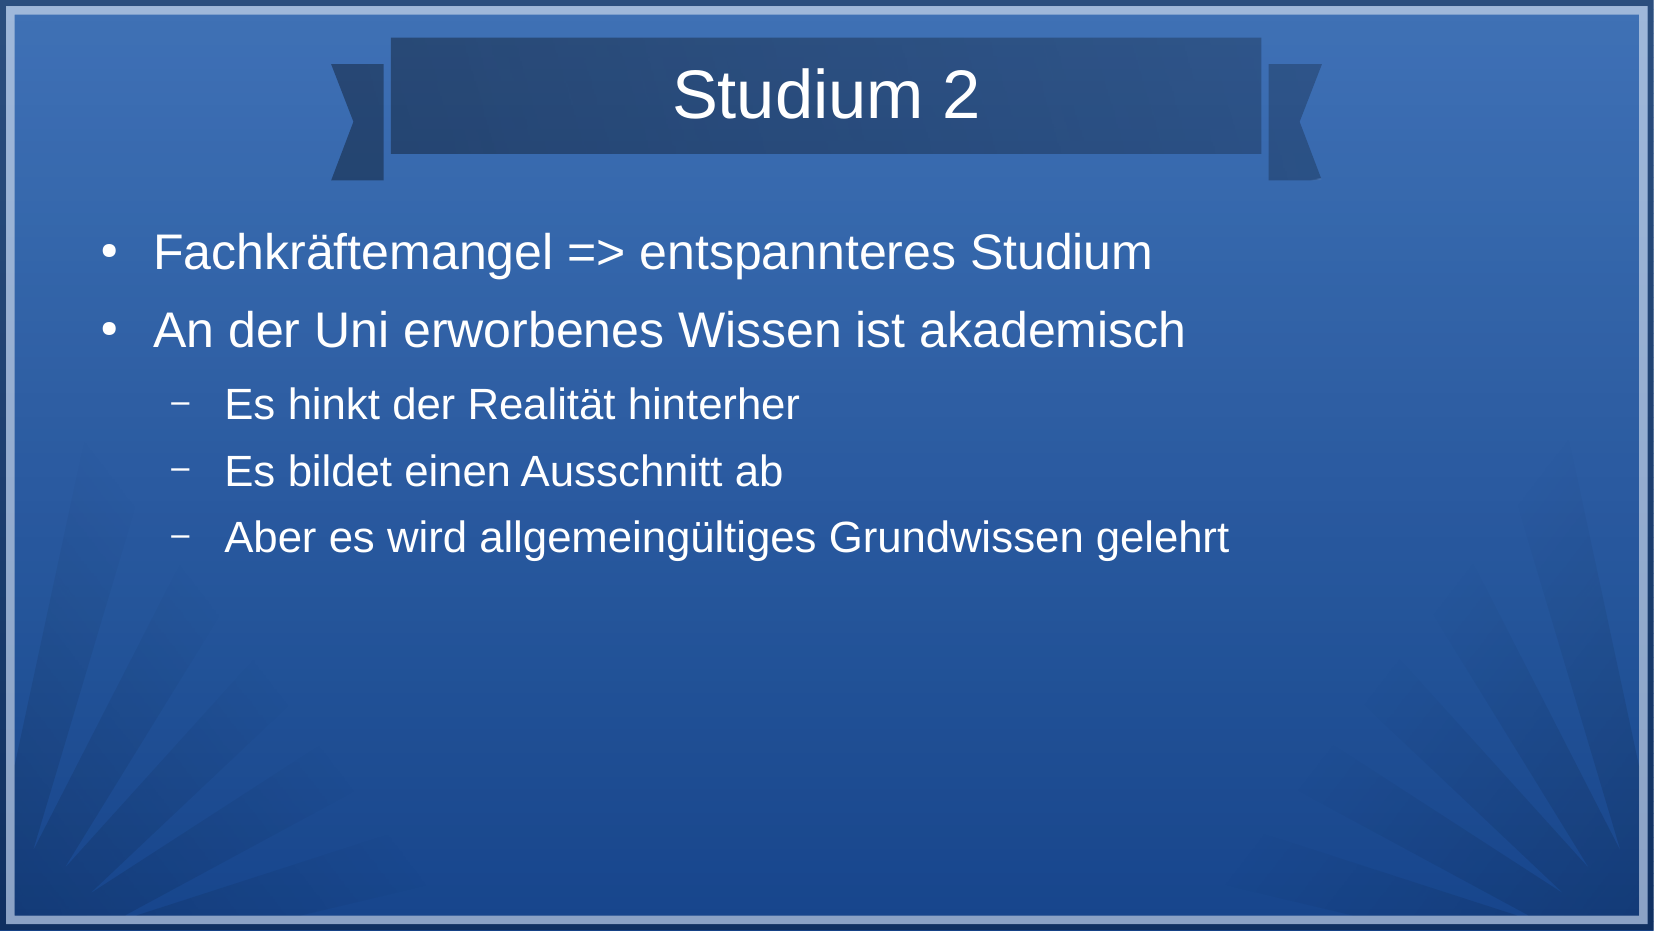

# Studium 2
Fachkräftemangel => entspannteres Studium
An der Uni erworbenes Wissen ist akademisch
Es hinkt der Realität hinterher
Es bildet einen Ausschnitt ab
Aber es wird allgemeingültiges Grundwissen gelehrt